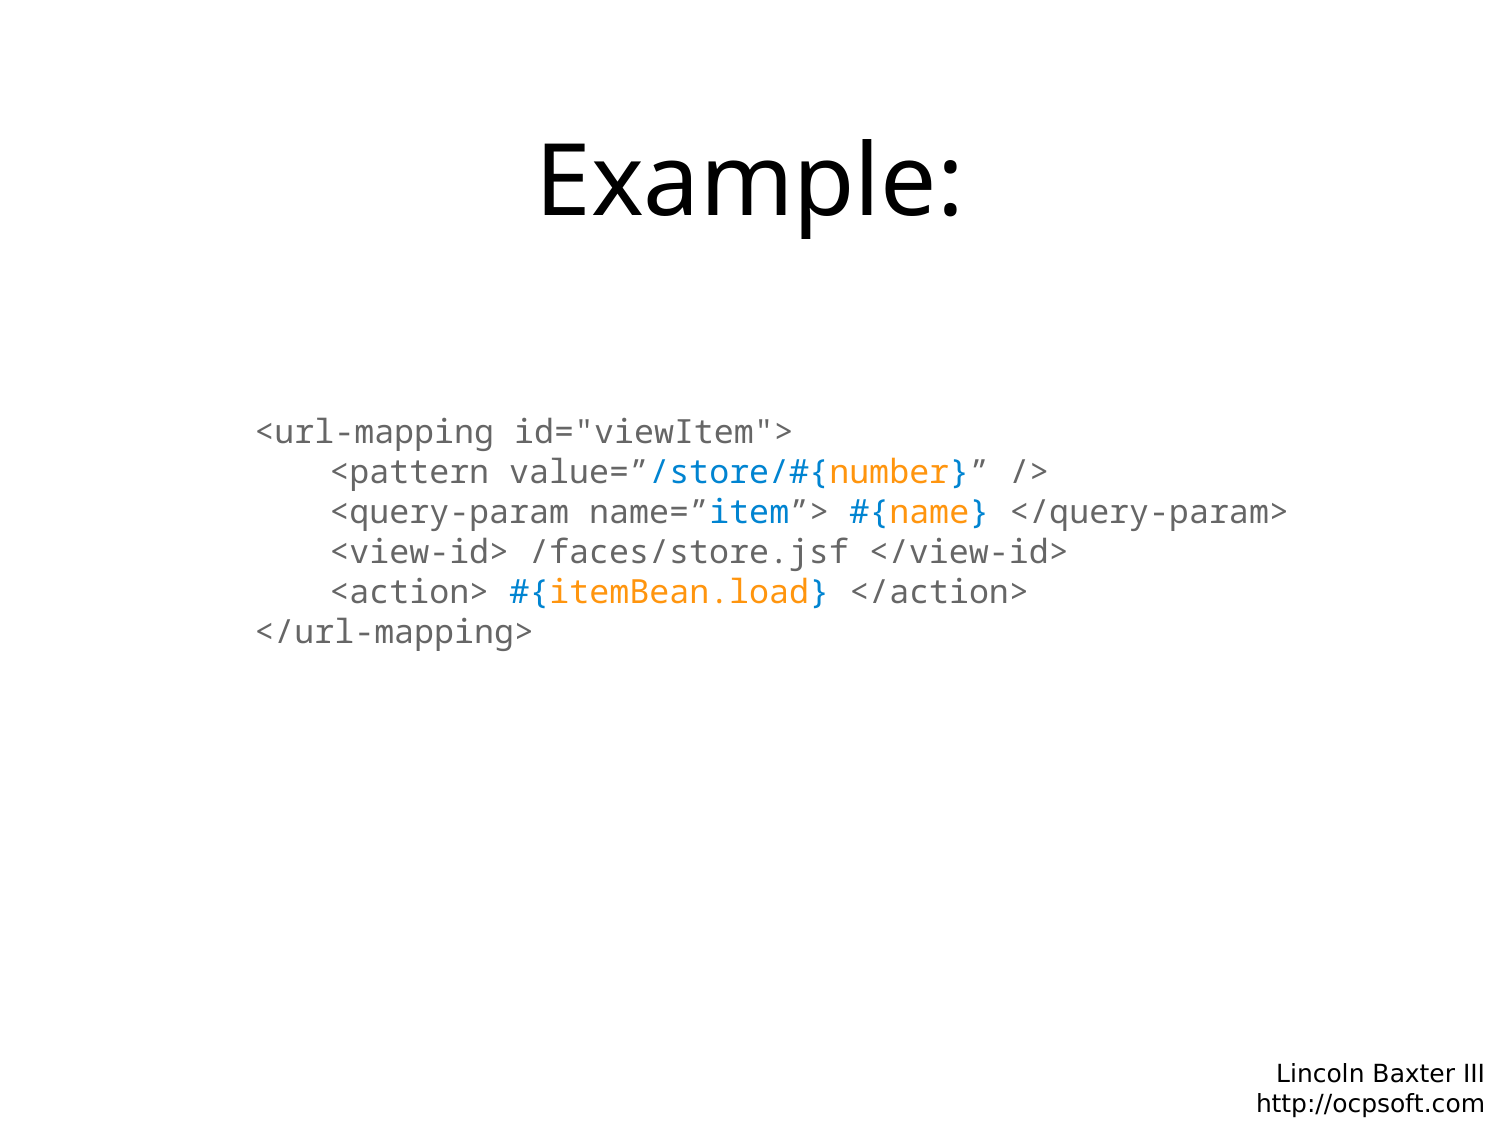

# Example:
<url-mapping id="viewItem">
	<pattern value=”/store/#{number}” />
	<query-param name=”item”> #{name} </query-param>
	<view-id> /faces/store.jsf </view-id>
	<action> #{itemBean.load} </action>
</url-mapping>